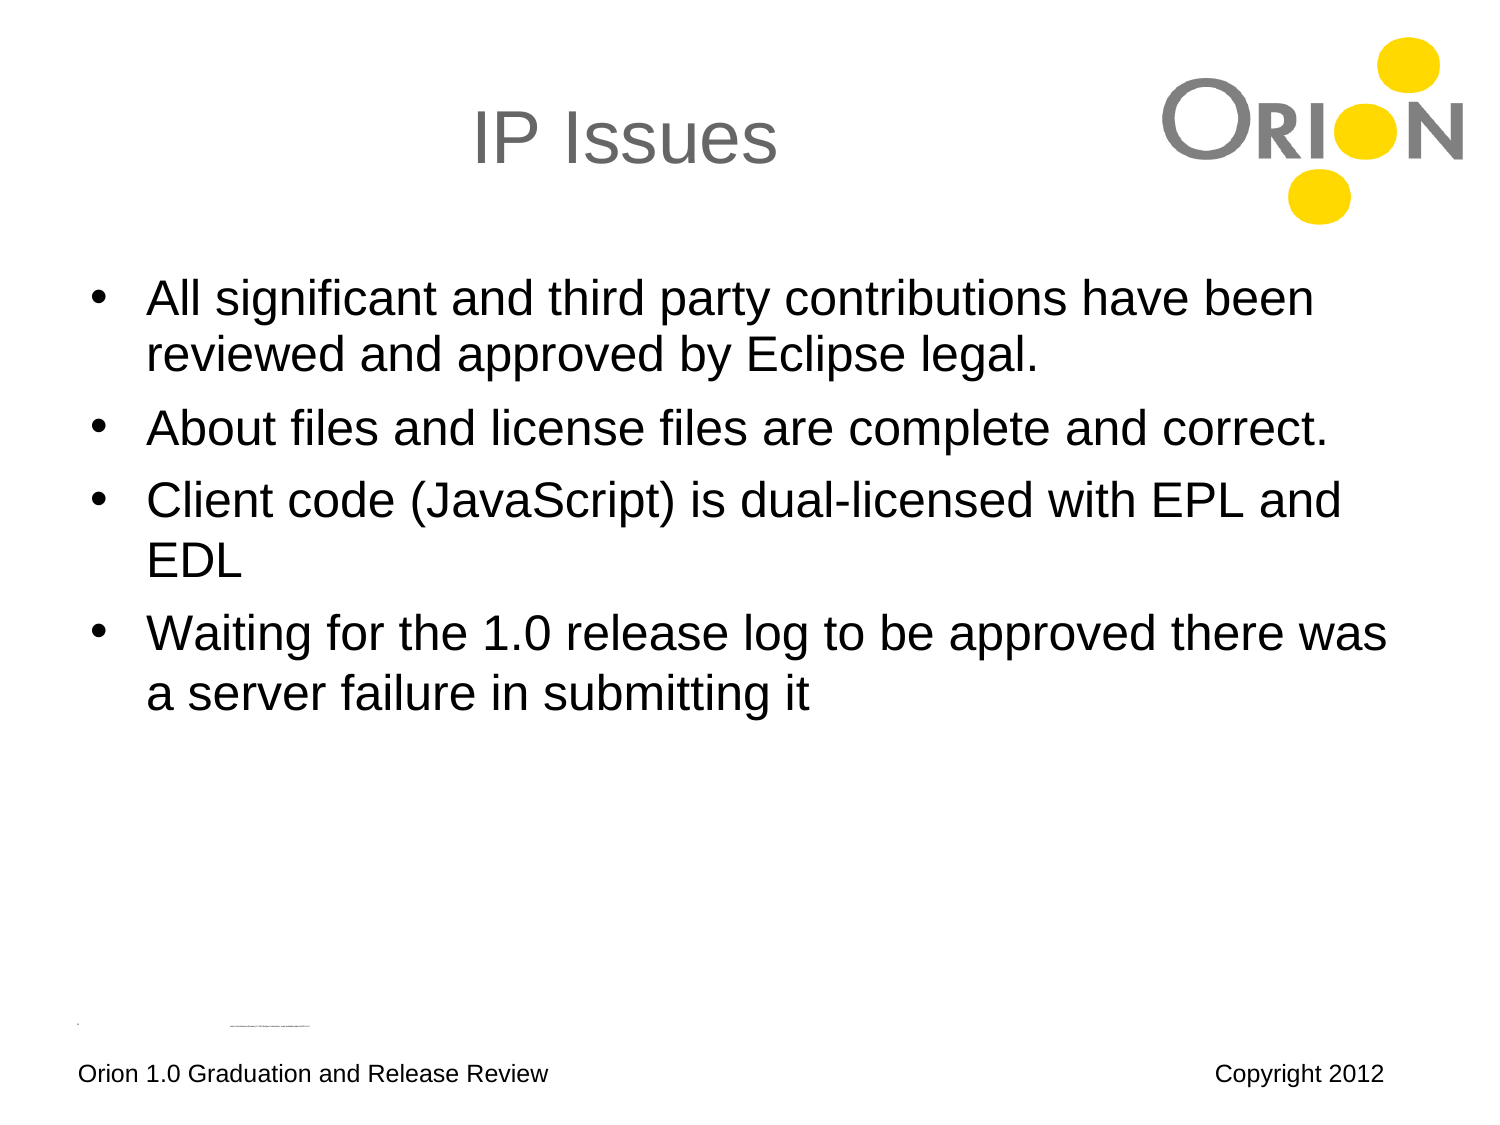

# IP Issues
All significant and third party contributions have been reviewed and approved by Eclipse legal.
About files and license files are complete and correct.
Client code (JavaScript) is dual-licensed with EPL and EDL
Waiting for the 1.0 release log to be approved there was a server failure in submitting it
24
Copyright 2011